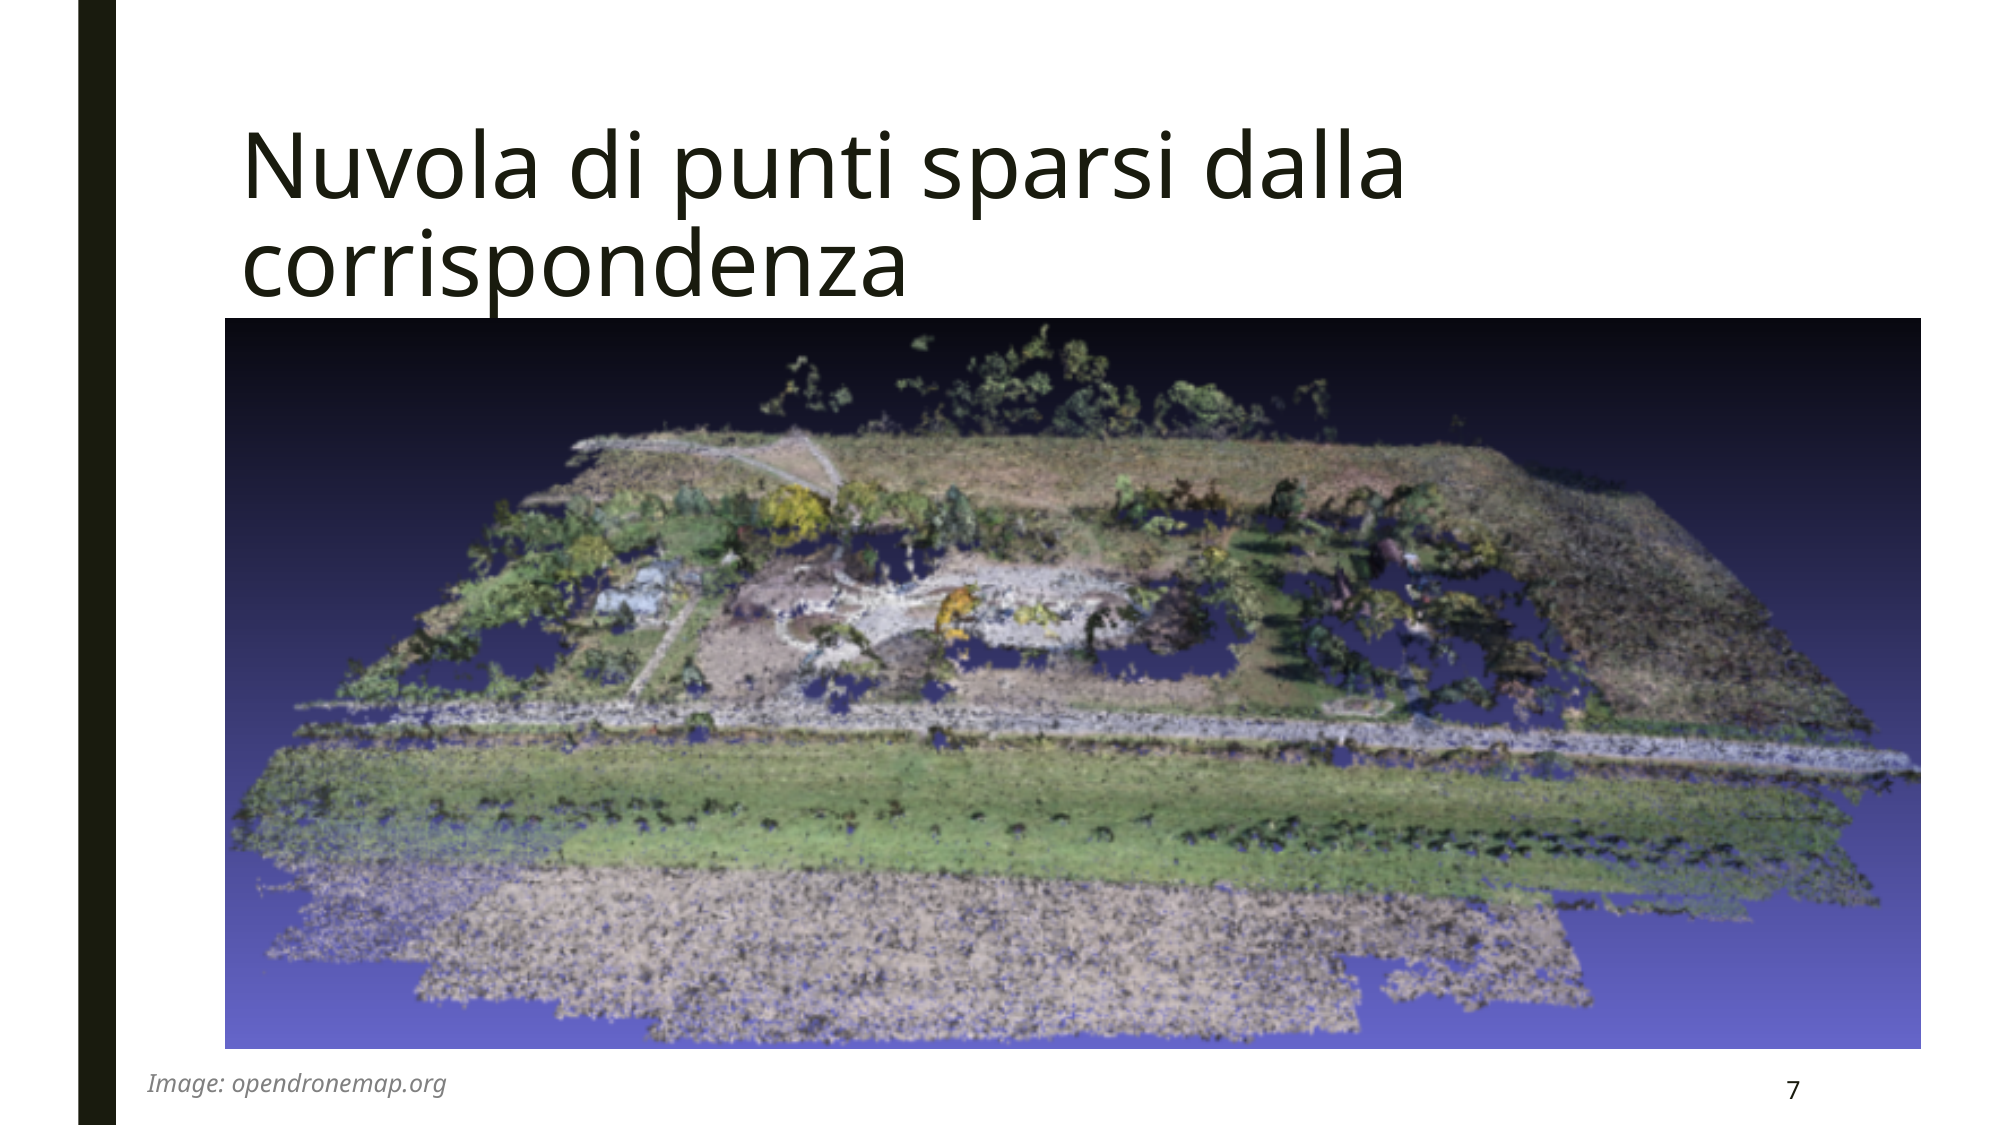

# Nuvola di punti sparsi dalla corrispondenza
Image: opendronemap.org